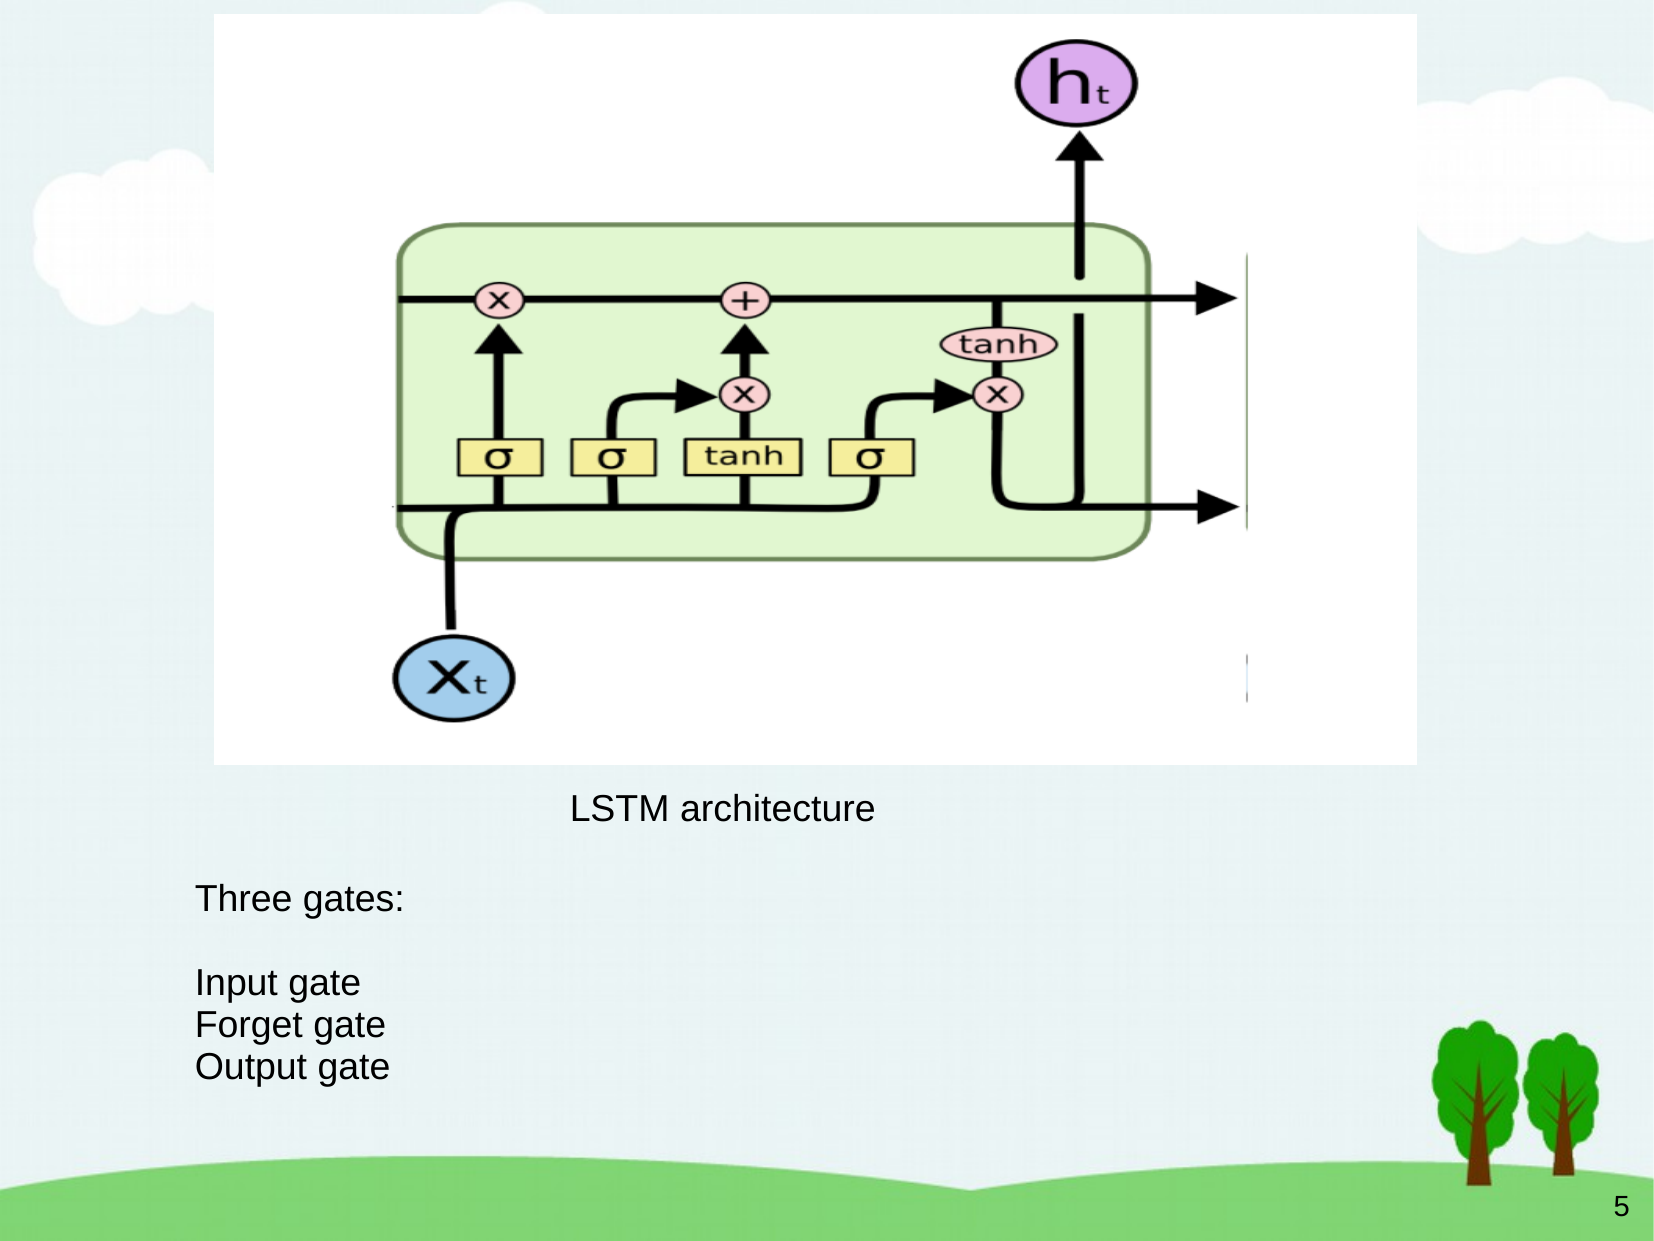

LSTM architecture
Three gates:
Input gate
Forget gate
Output gate
5